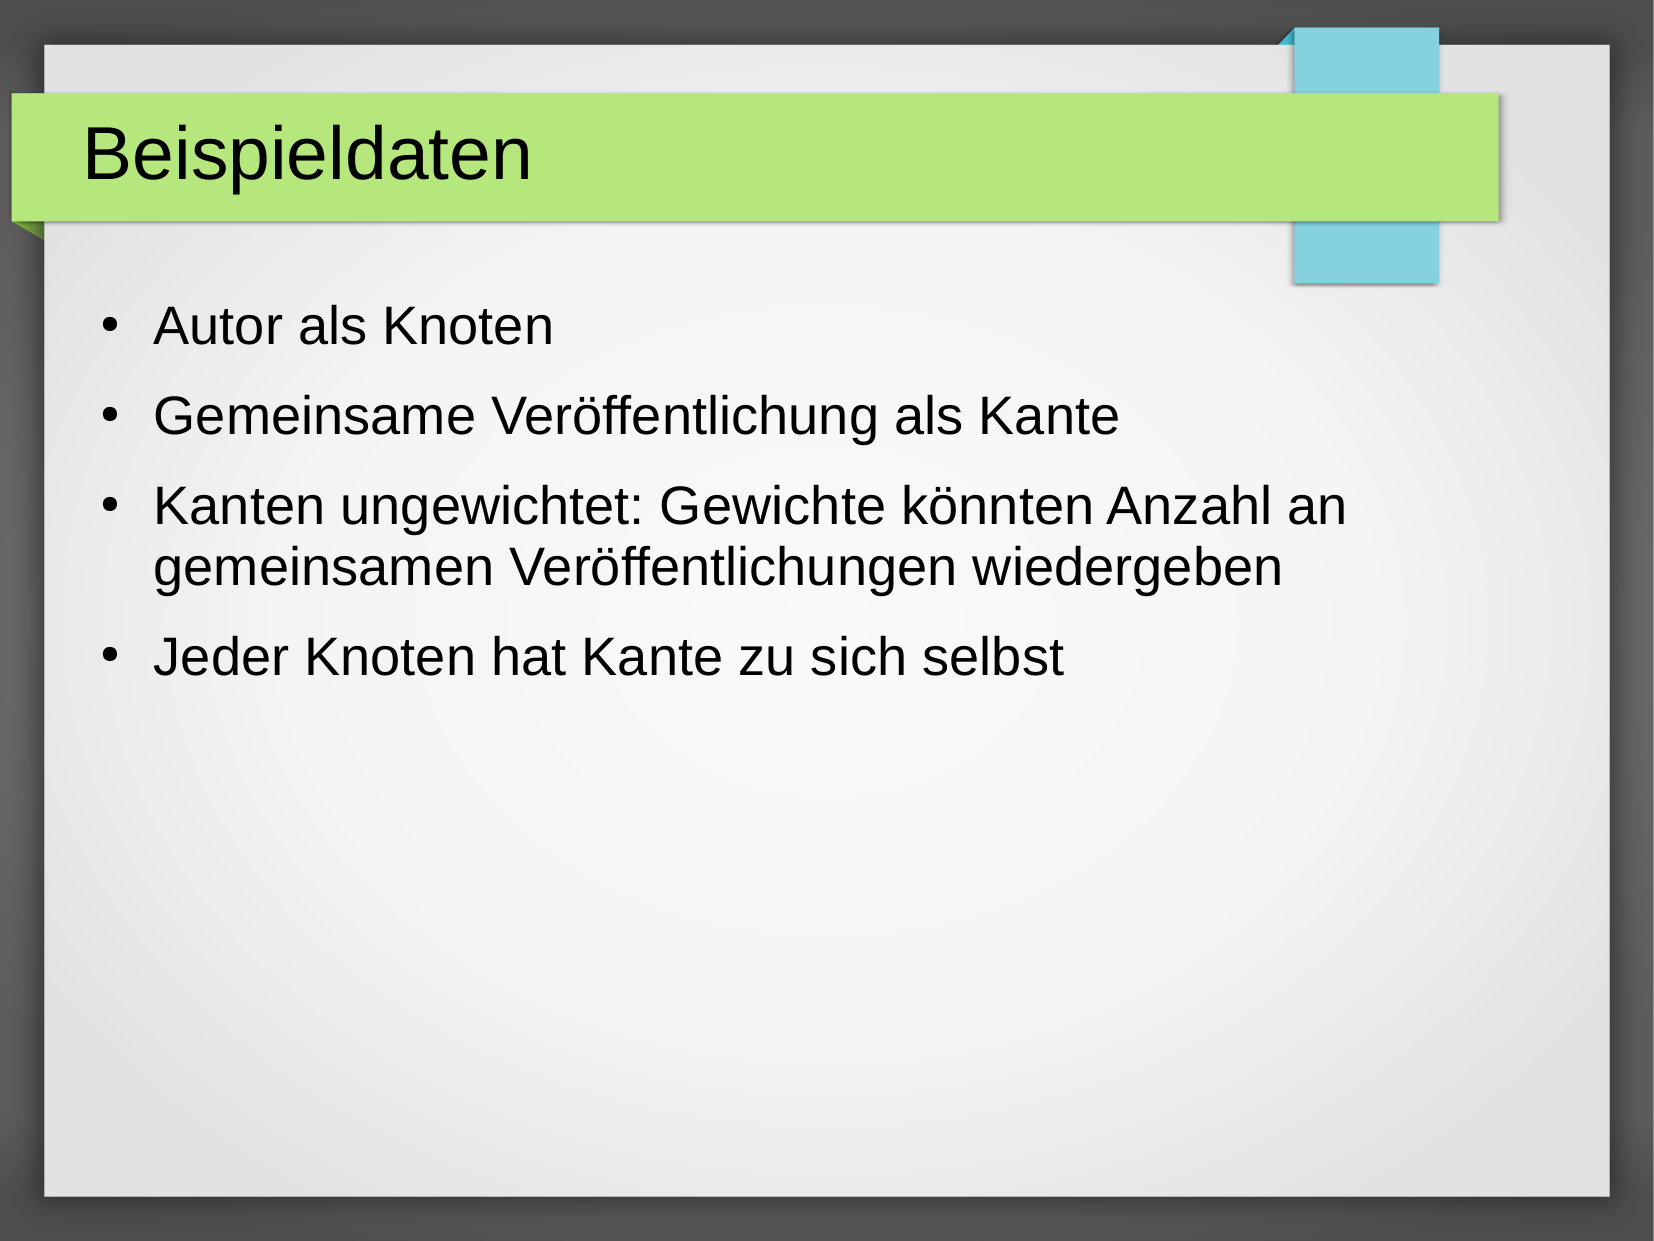

# Beispieldaten
Autor als Knoten
Gemeinsame Veröffentlichung als Kante
Kanten ungewichtet: Gewichte könnten Anzahl an gemeinsamen Veröffentlichungen wiedergeben
Jeder Knoten hat Kante zu sich selbst